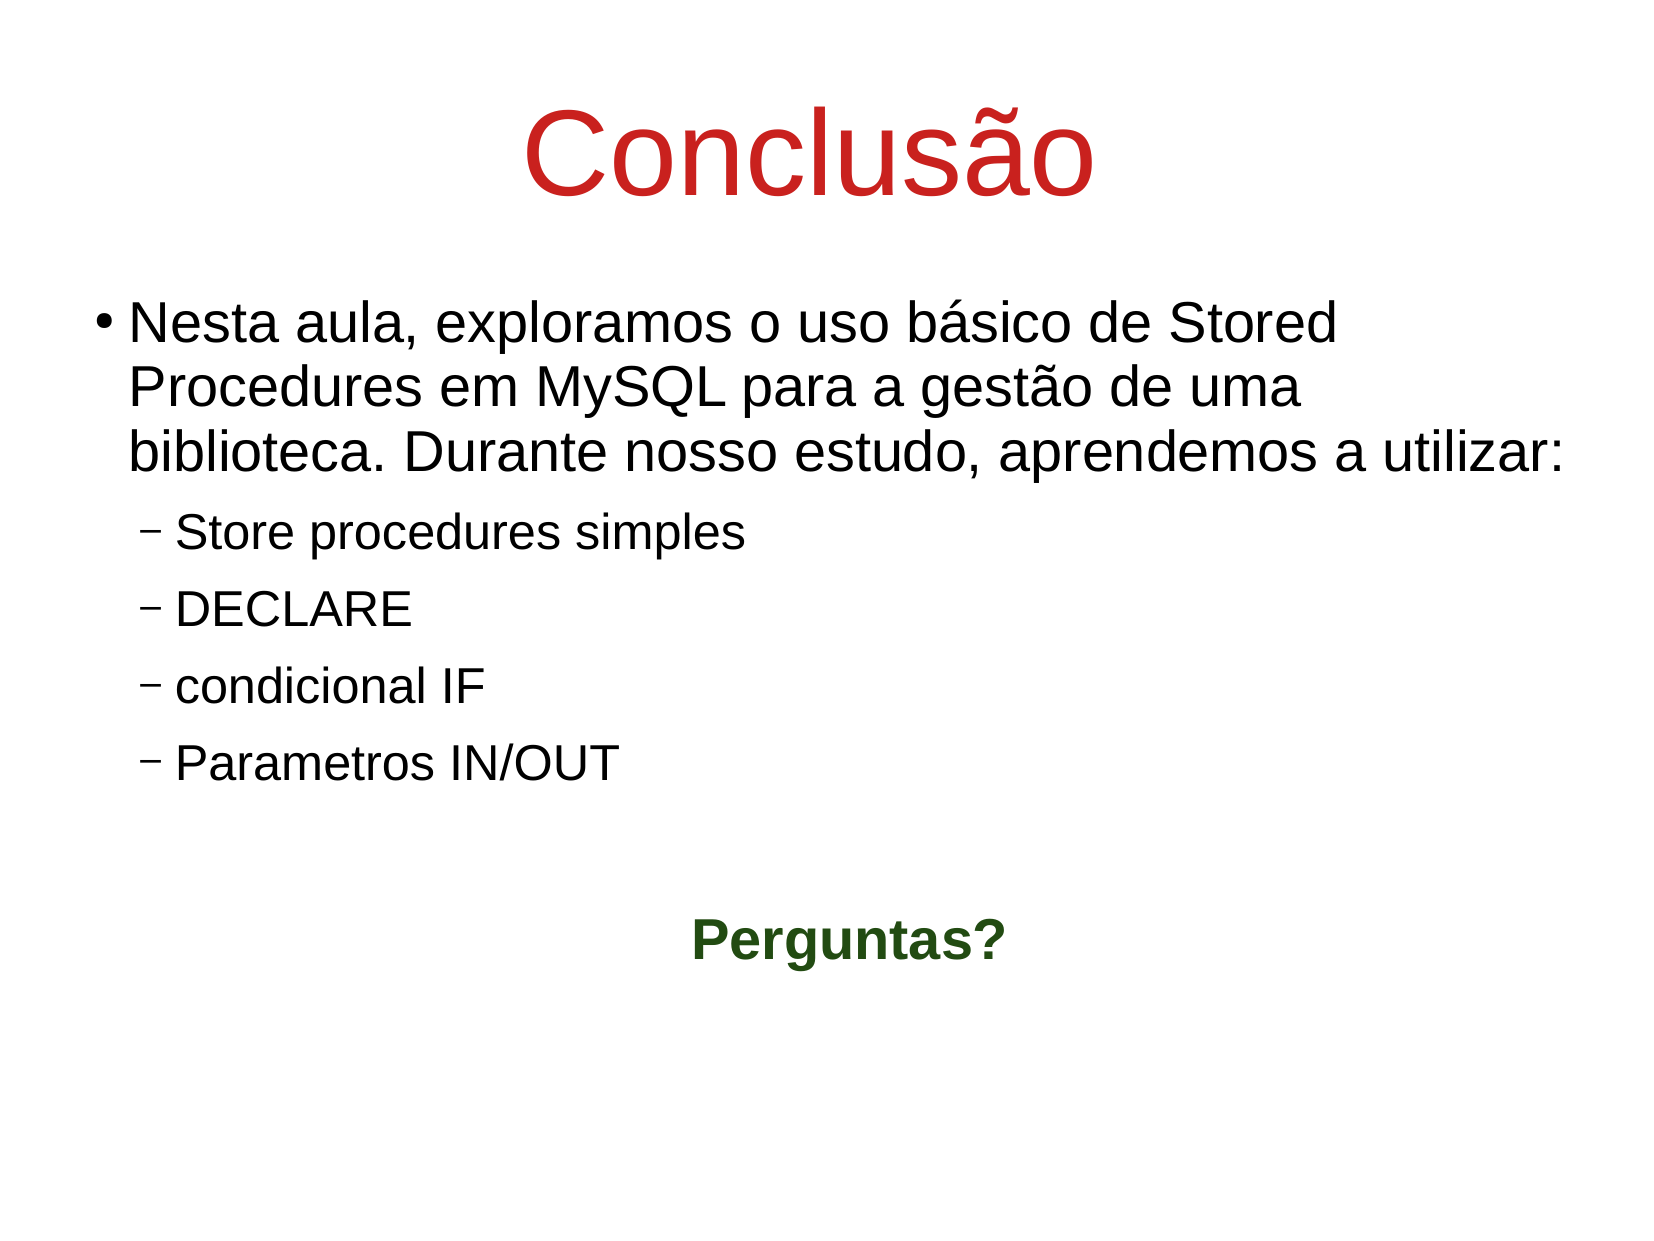

# Conclusão
Nesta aula, exploramos o uso básico de Stored Procedures em MySQL para a gestão de uma biblioteca. Durante nosso estudo, aprendemos a utilizar:
Store procedures simples
DECLARE
condicional IF
Parametros IN/OUT
Perguntas?